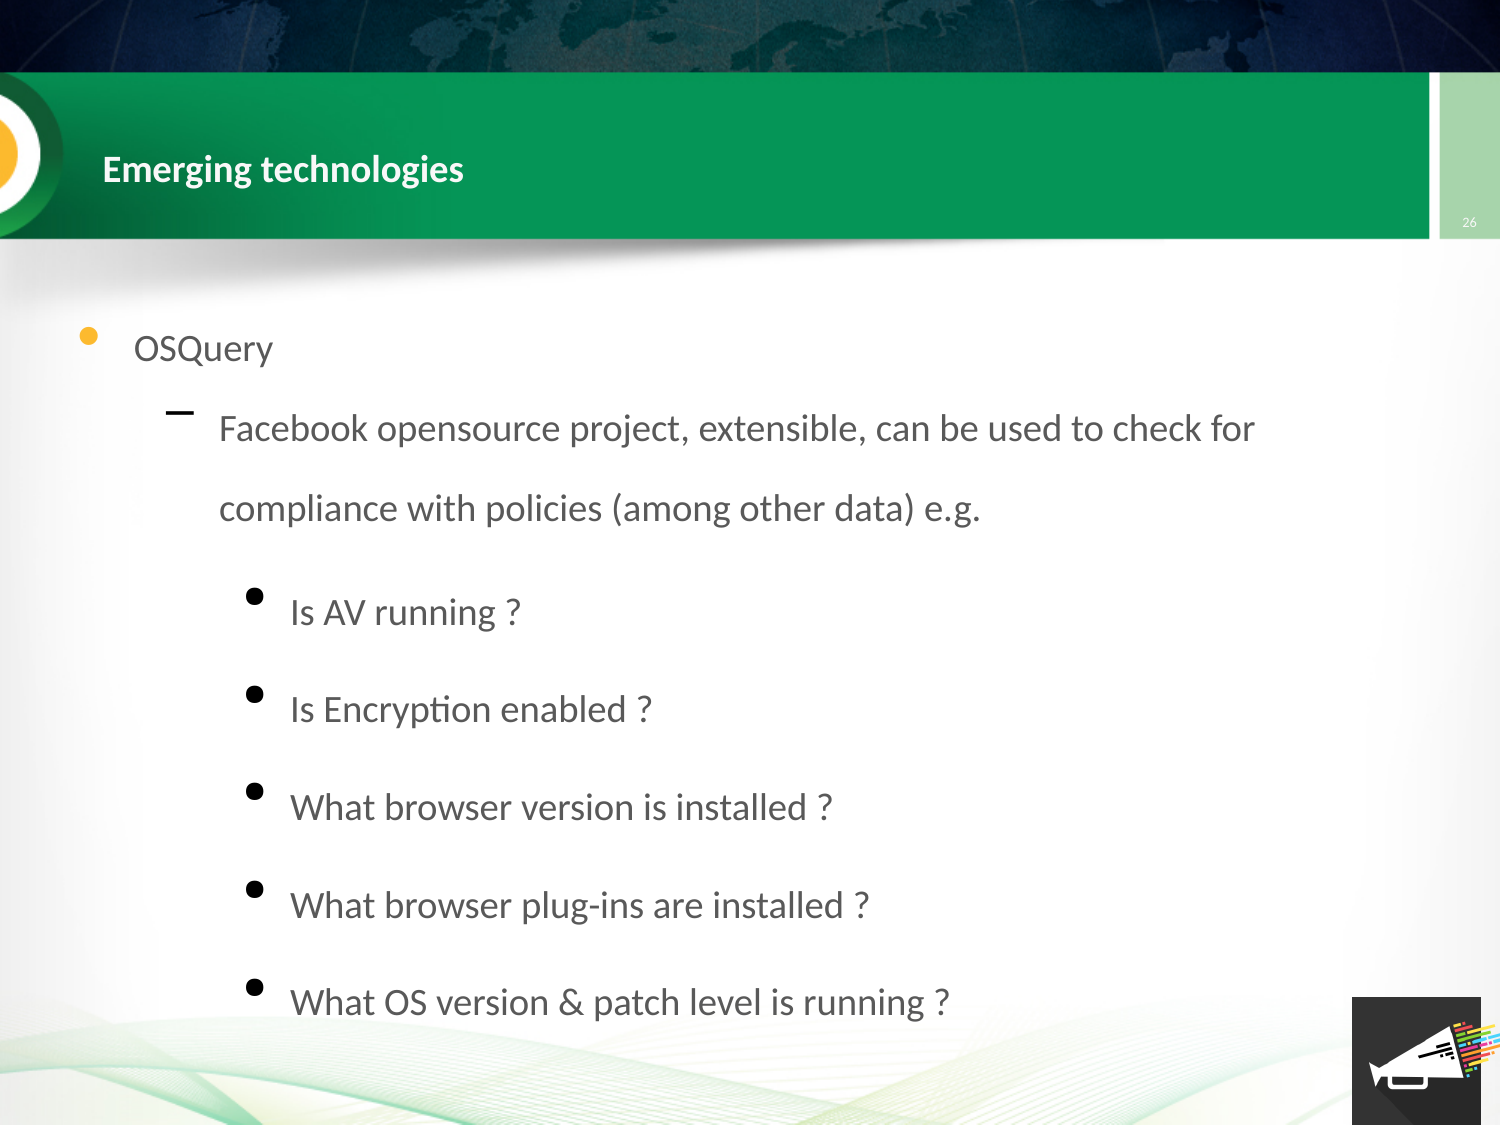

# Emerging technologies
OSQuery
Facebook opensource project, extensible, can be used to check for compliance with policies (among other data) e.g.
Is AV running ?
Is Encryption enabled ?
What browser version is installed ?
What browser plug-ins are installed ?
What OS version & patch level is running ?